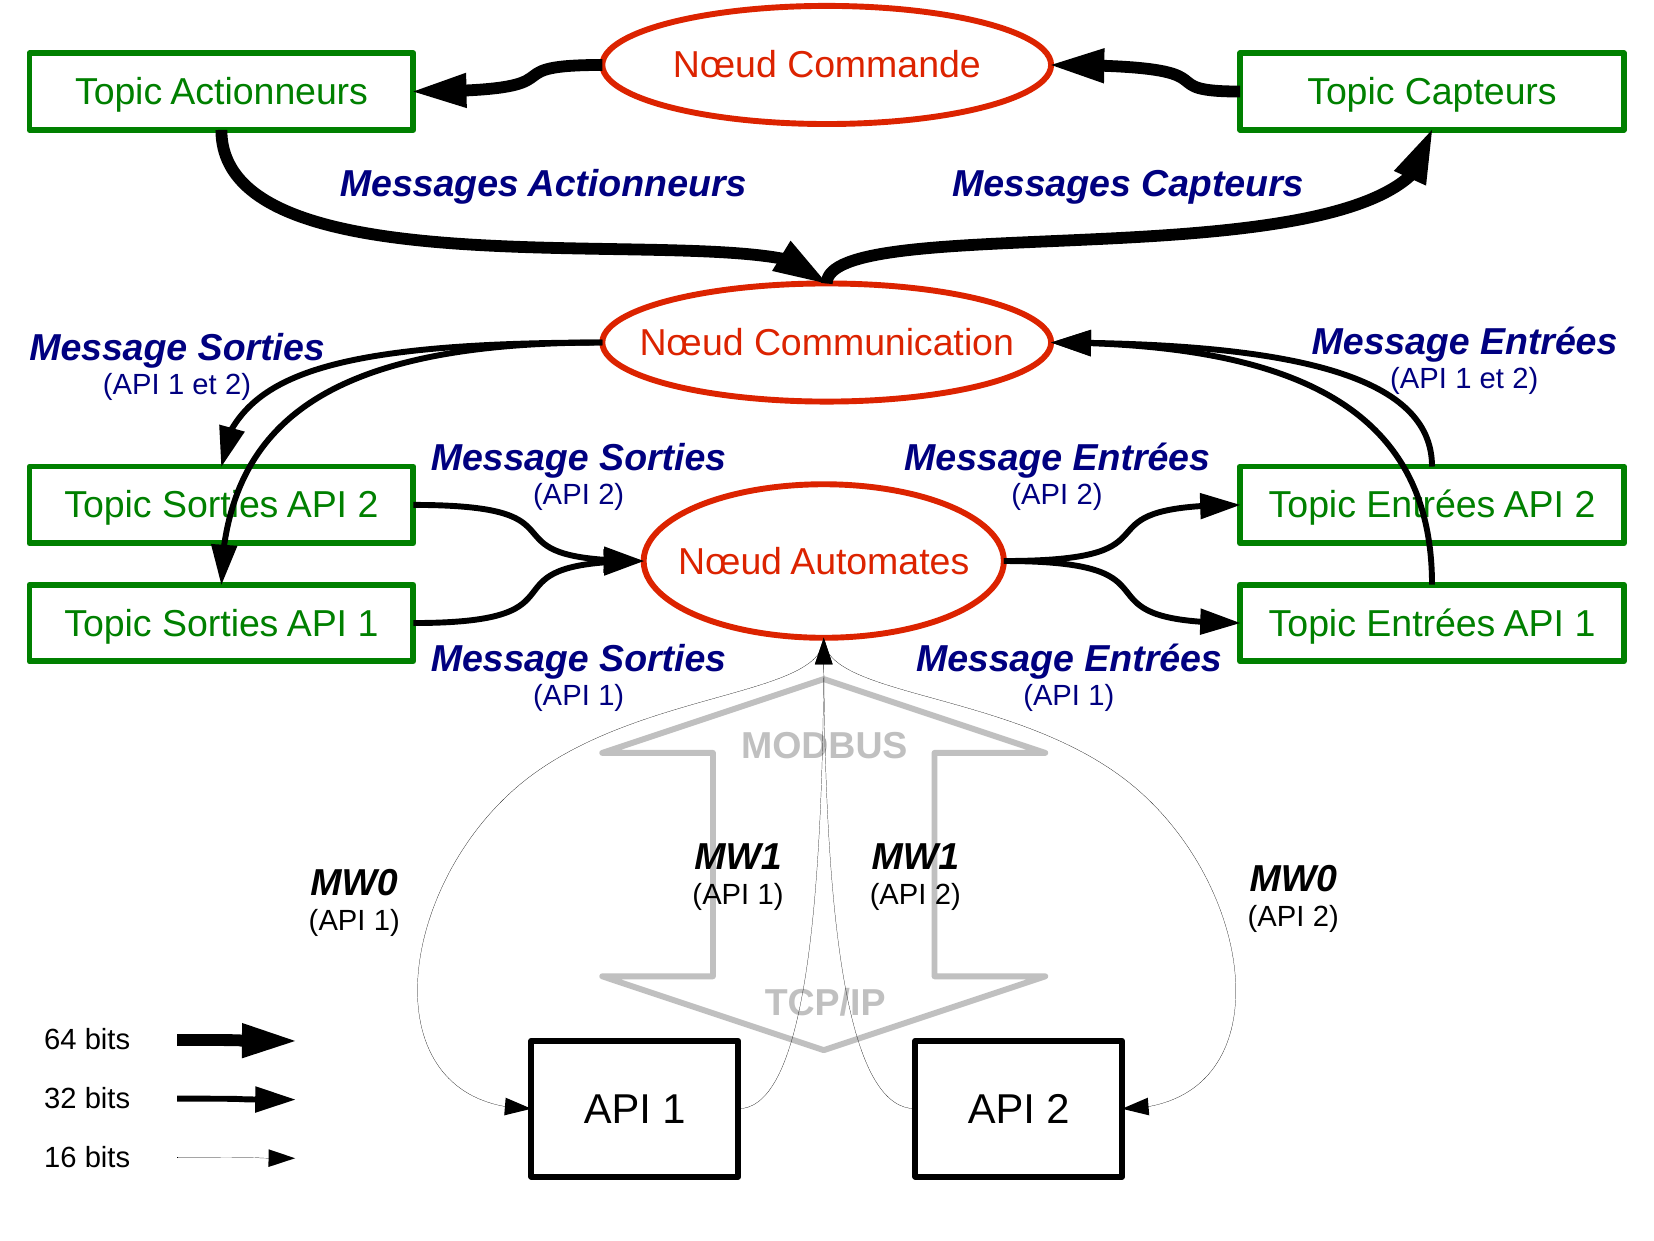

Nœud Commande
Topic Actionneurs
Topic Capteurs
Messages Actionneurs
Messages Capteurs
Nœud Communication
Message Entrées
(API 1 et 2)
Message Sorties
(API 1 et 2)
Message Sorties
(API 2)
Message Entrées
(API 2)
Topic Sorties API 2
Topic Entrées API 2
Nœud Automates
Topic Sorties API 1
Topic Entrées API 1
Message Sorties
(API 1)
Message Entrées
(API 1)
MODBUS
MW1
(API 1)
MW1
(API 2)
MW0
(API 2)
MW0
(API 1)
TCP/IP
64 bits
API 1
API 2
32 bits
16 bits